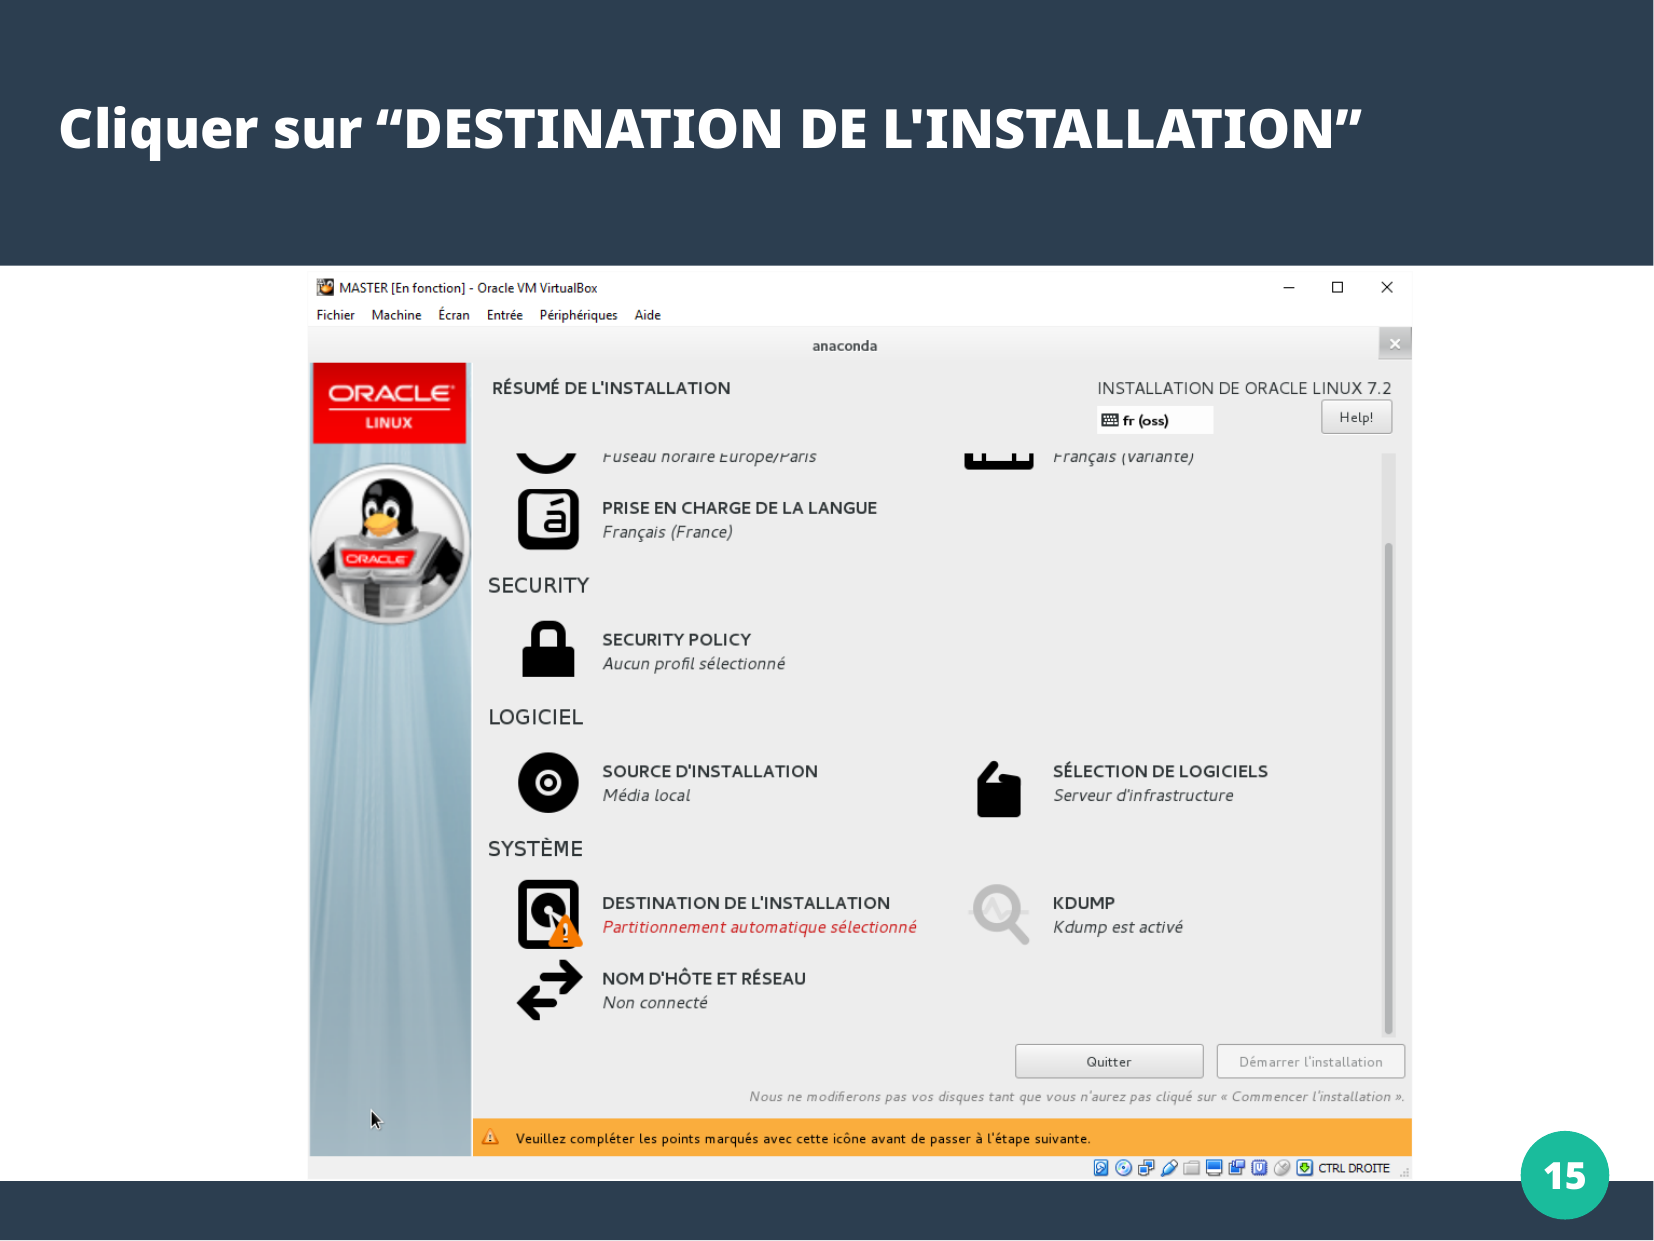

# Cliquer sur “DESTINATION DE L'INSTALLATION”
15